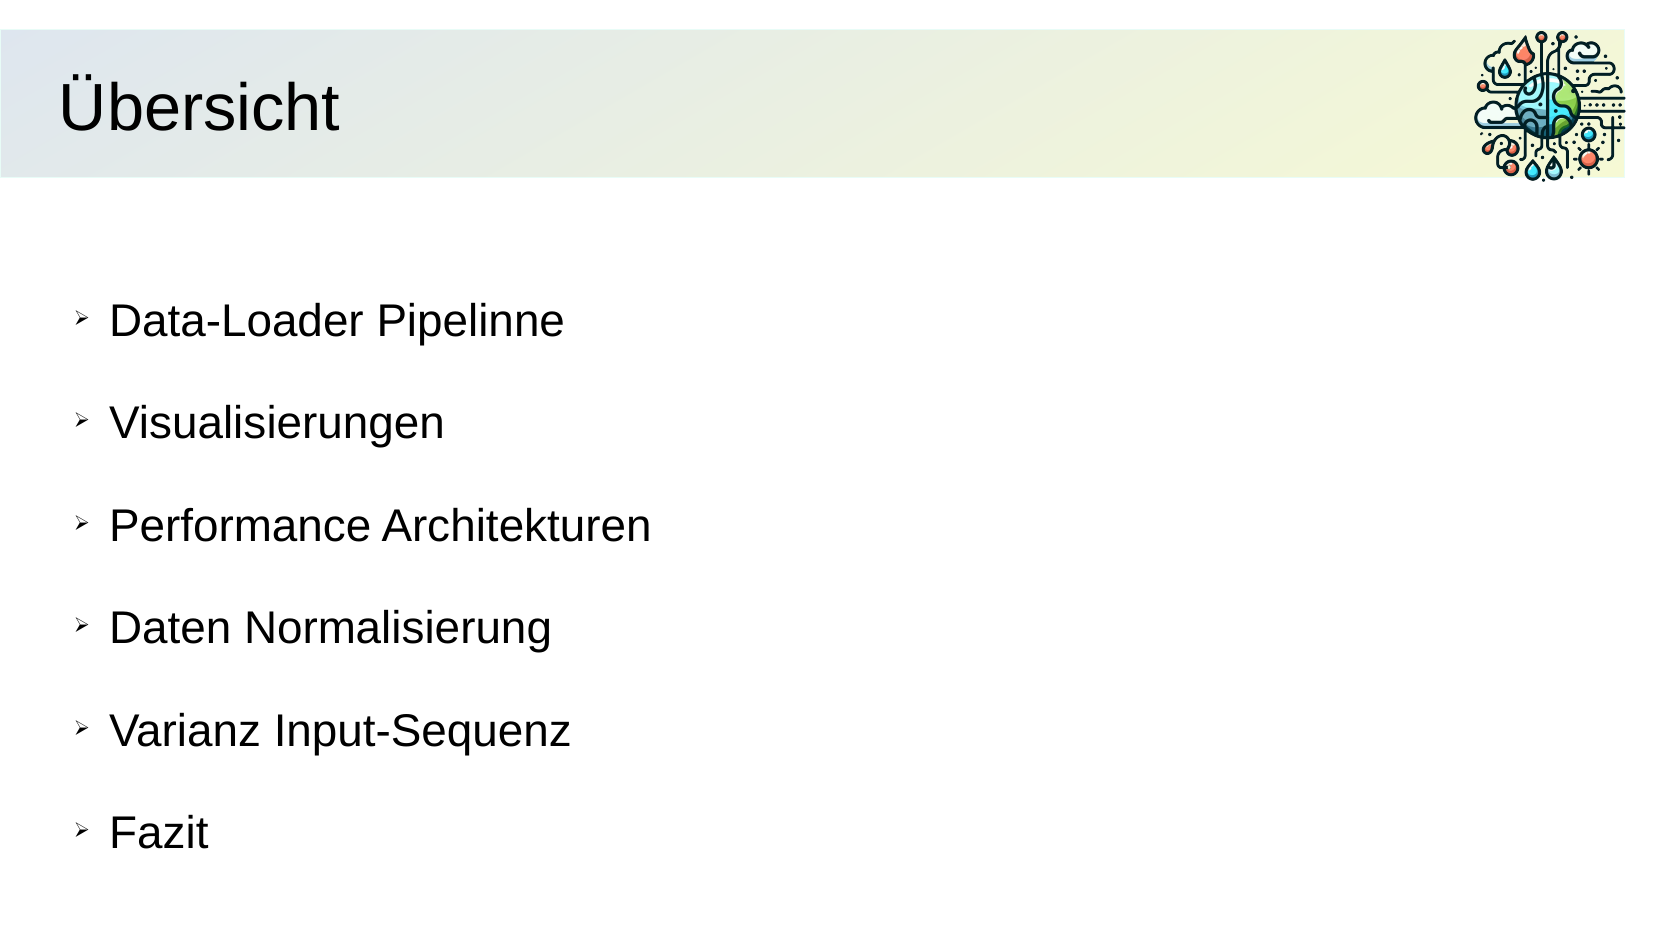

# Übersicht
Data-Loader Pipelinne
Visualisierungen
Performance Architekturen
Daten Normalisierung
Varianz Input-Sequenz
Fazit